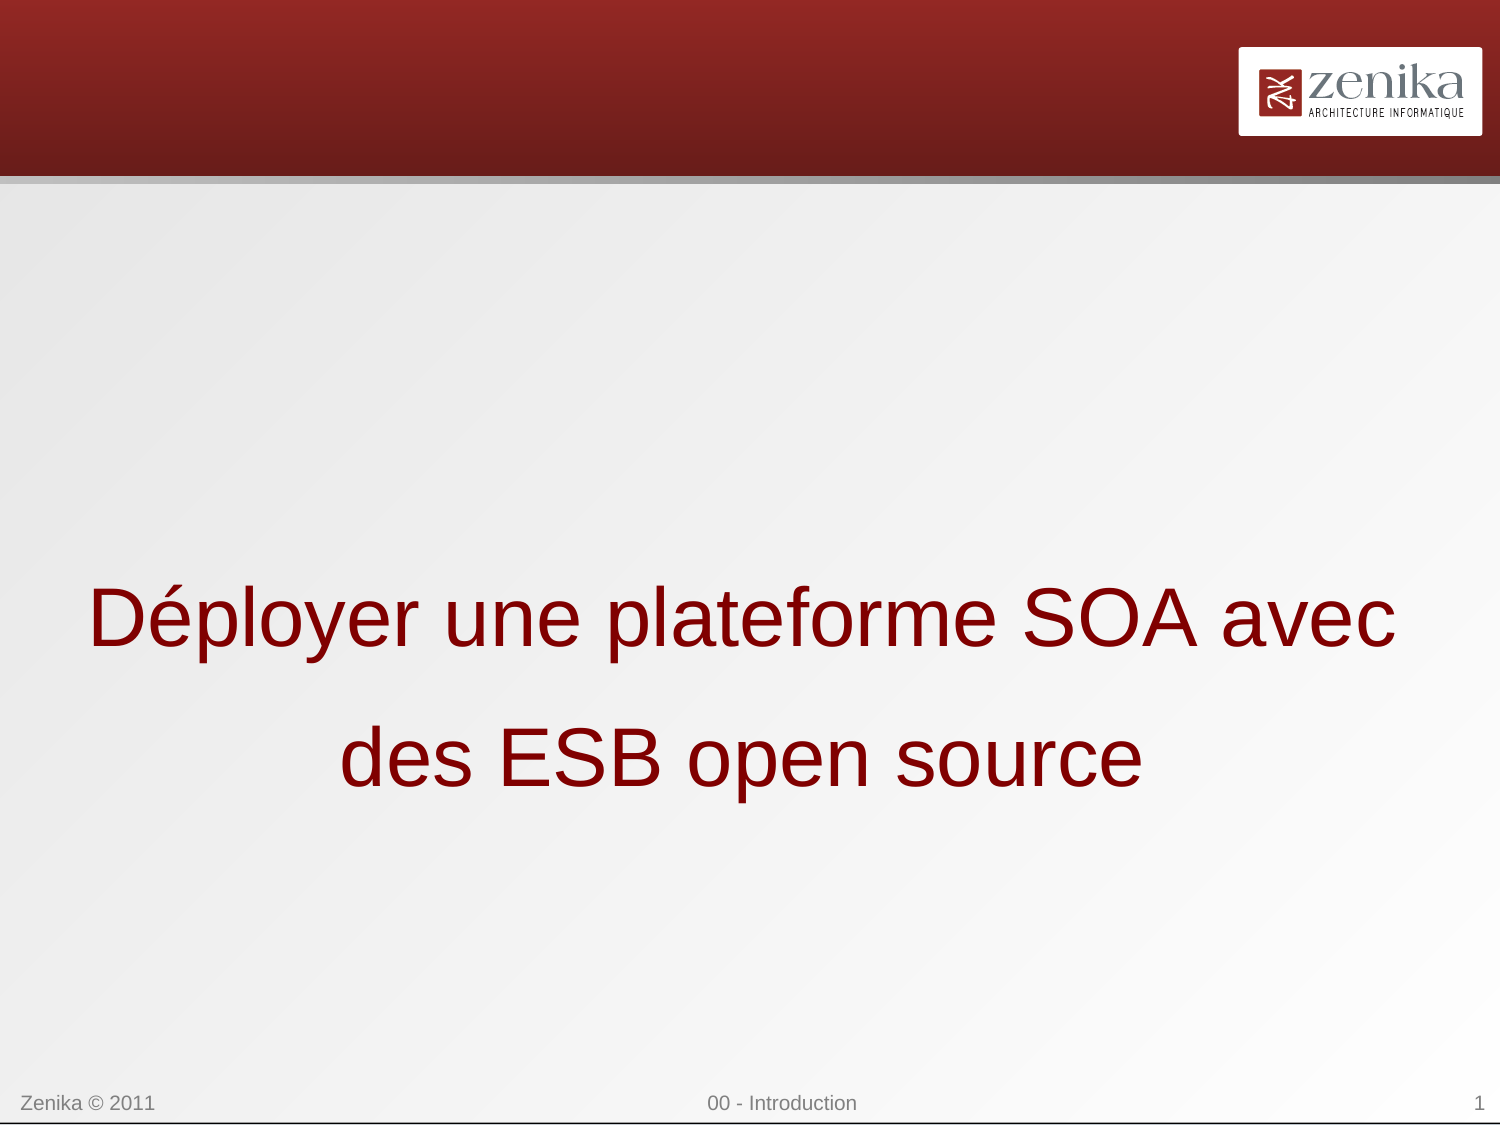

# Déployer une plateforme SOA avec des ESB open source